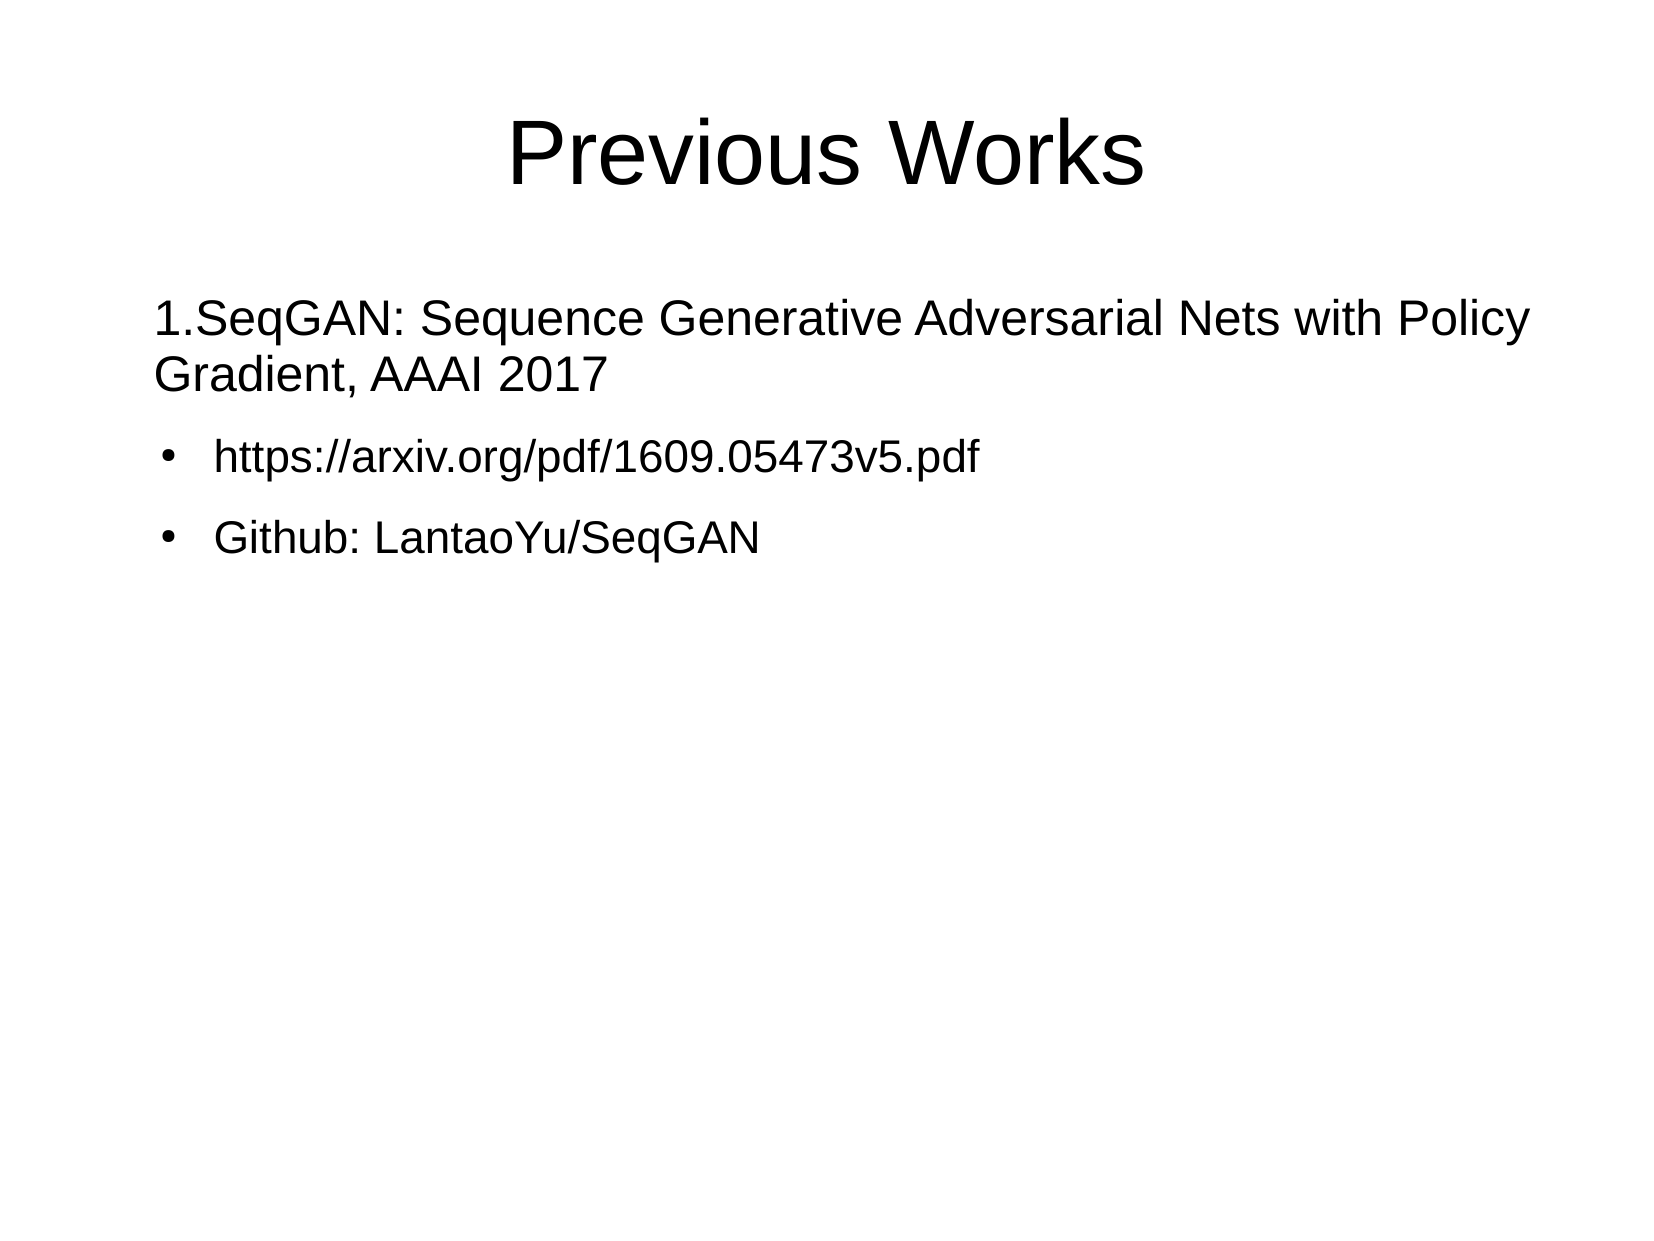

# Previous Works
1.SeqGAN: Sequence Generative Adversarial Nets with Policy Gradient, AAAI 2017
https://arxiv.org/pdf/1609.05473v5.pdf
Github: LantaoYu/SeqGAN